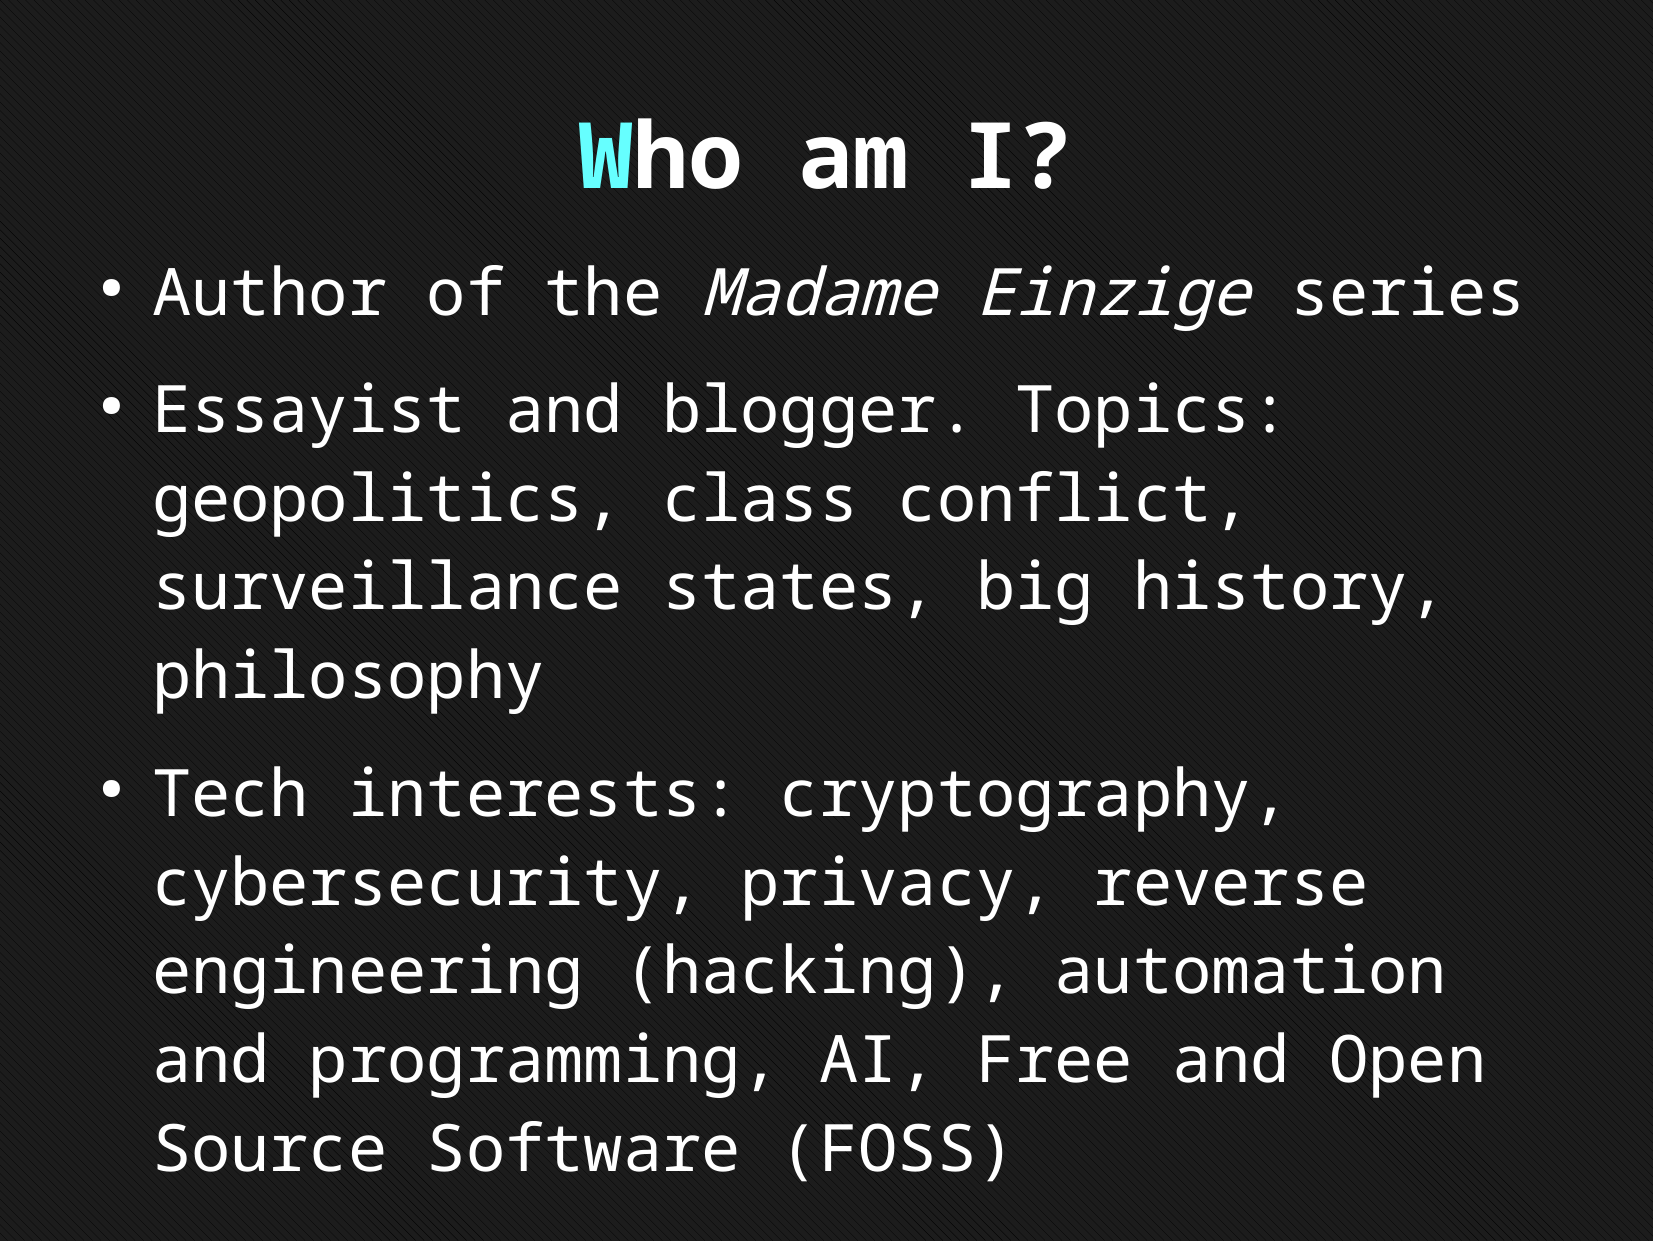

# Who am I?
Author of the Madame Einzige series
Essayist and blogger. Topics: geopolitics, class conflict, surveillance states, big history, philosophy
Tech interests: cryptography, cybersecurity, privacy, reverse engineering (hacking), automation and programming, AI, Free and Open Source Software (FOSS)